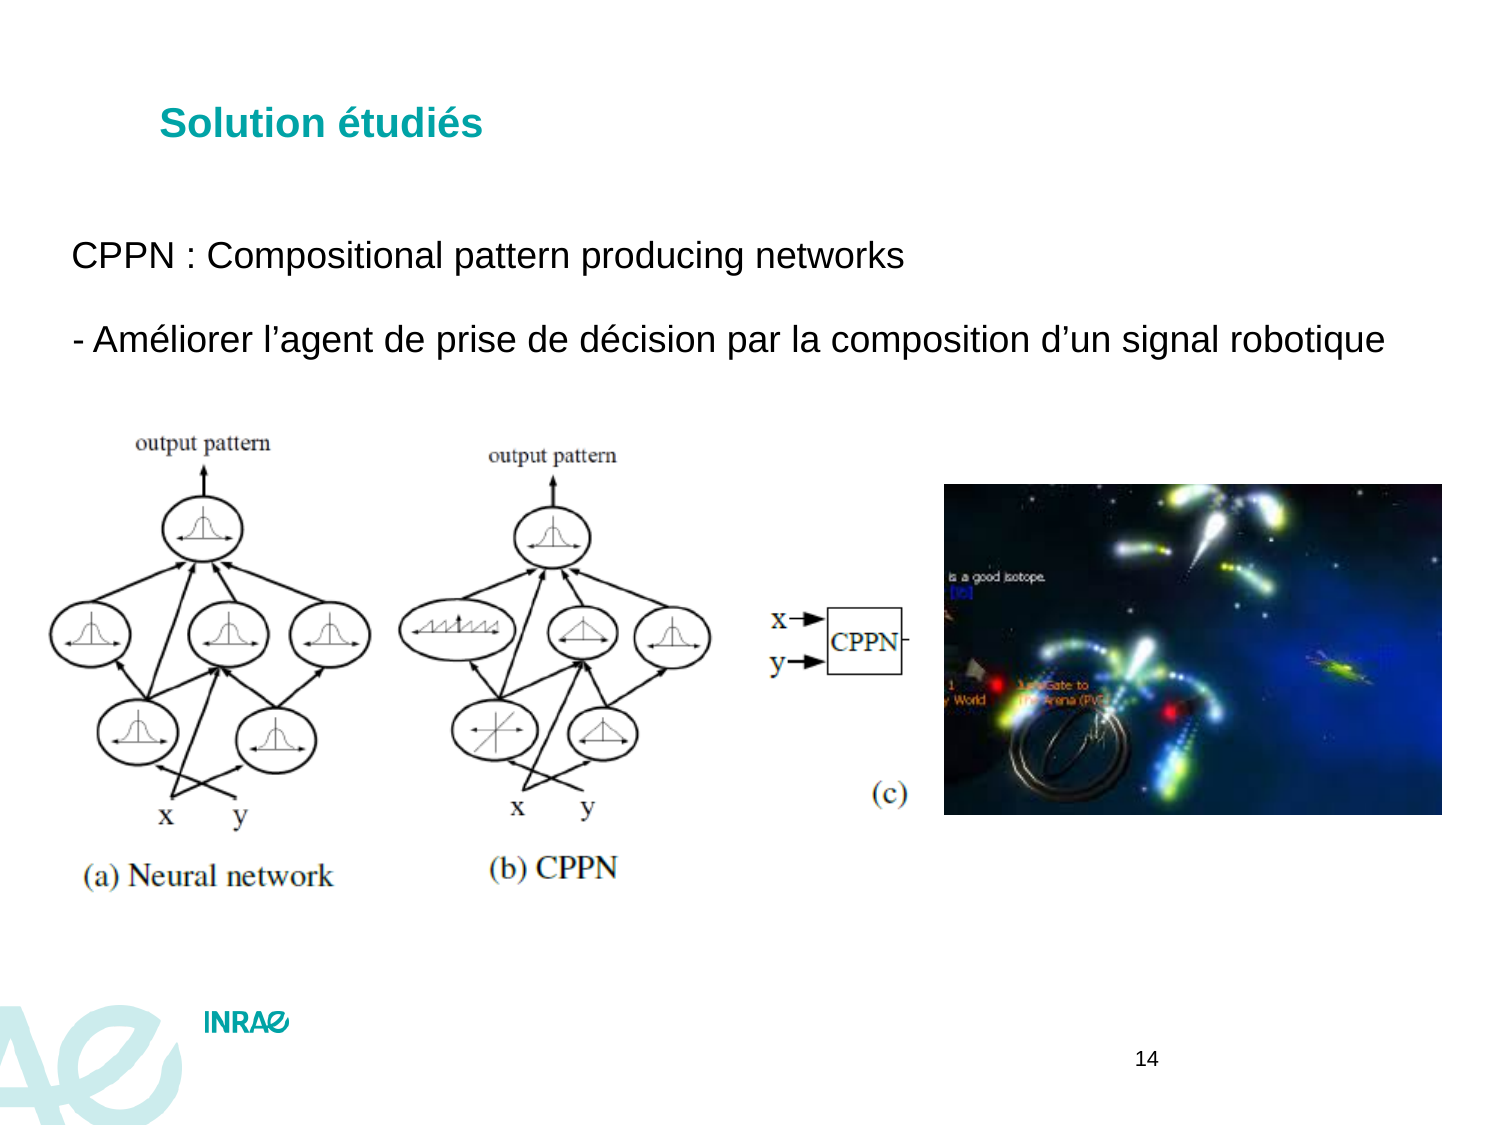

Solution étudiés
CPPN : Compositional pattern producing networks
- Améliorer l’agent de prise de décision par la composition d’un signal robotique